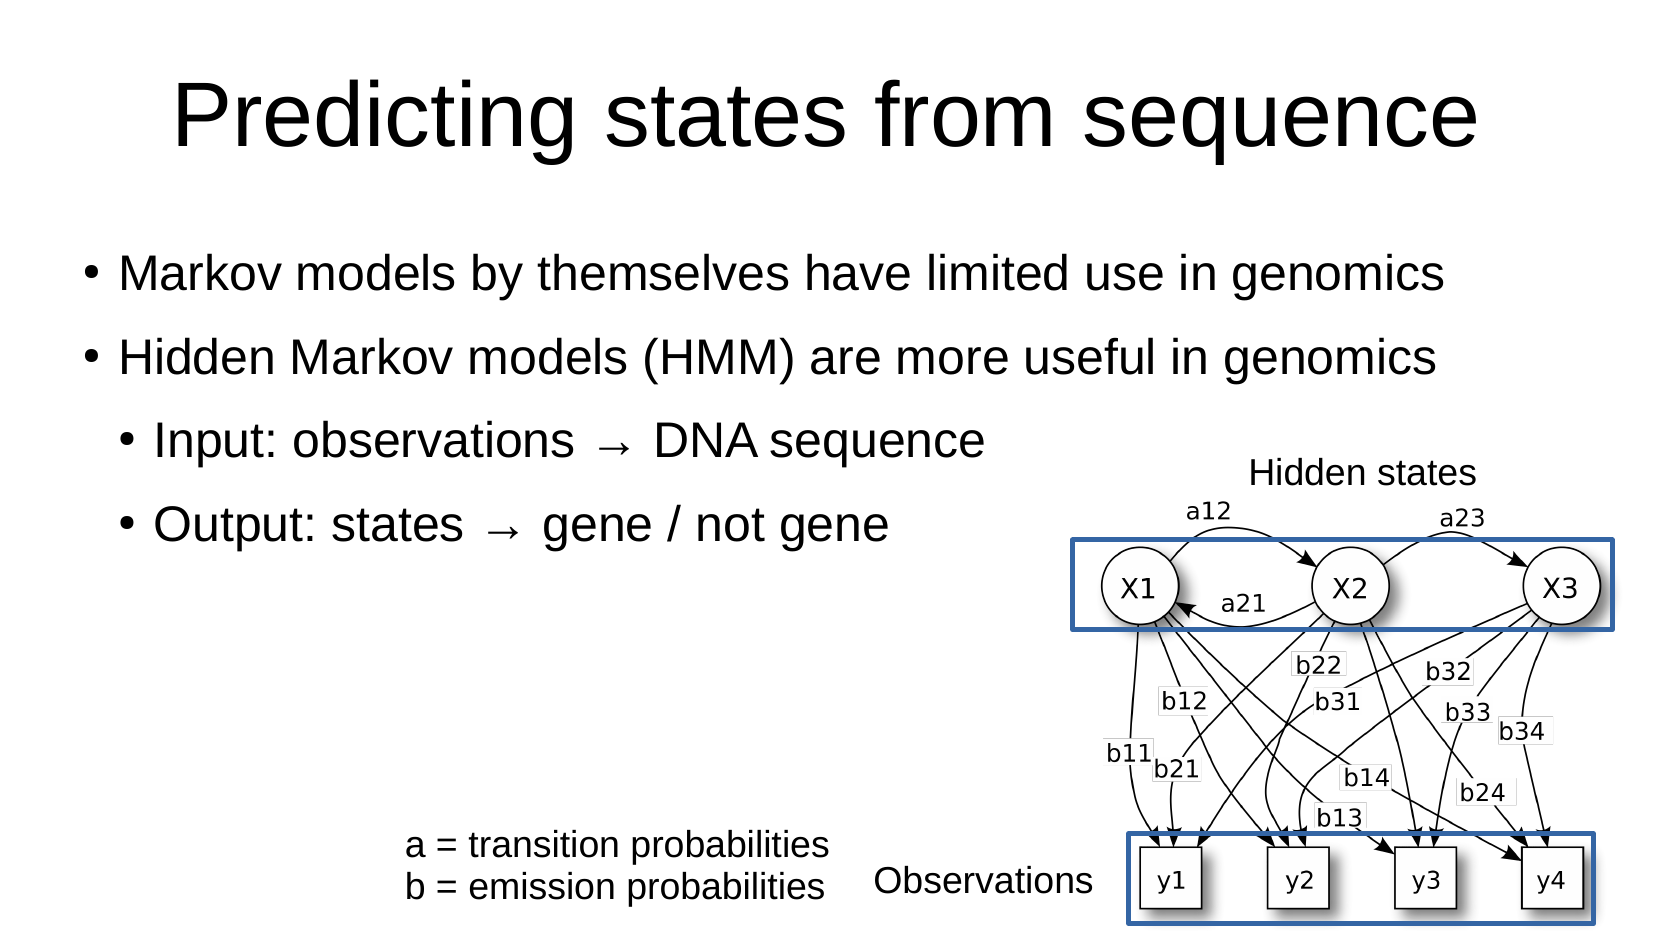

# Predicting states from sequence
Markov models by themselves have limited use in genomics
Hidden Markov models (HMM) are more useful in genomics
Input: observations → DNA sequence
Output: states → gene / not gene
Hidden states
a = transition probabilities
b = emission probabilities
Observations